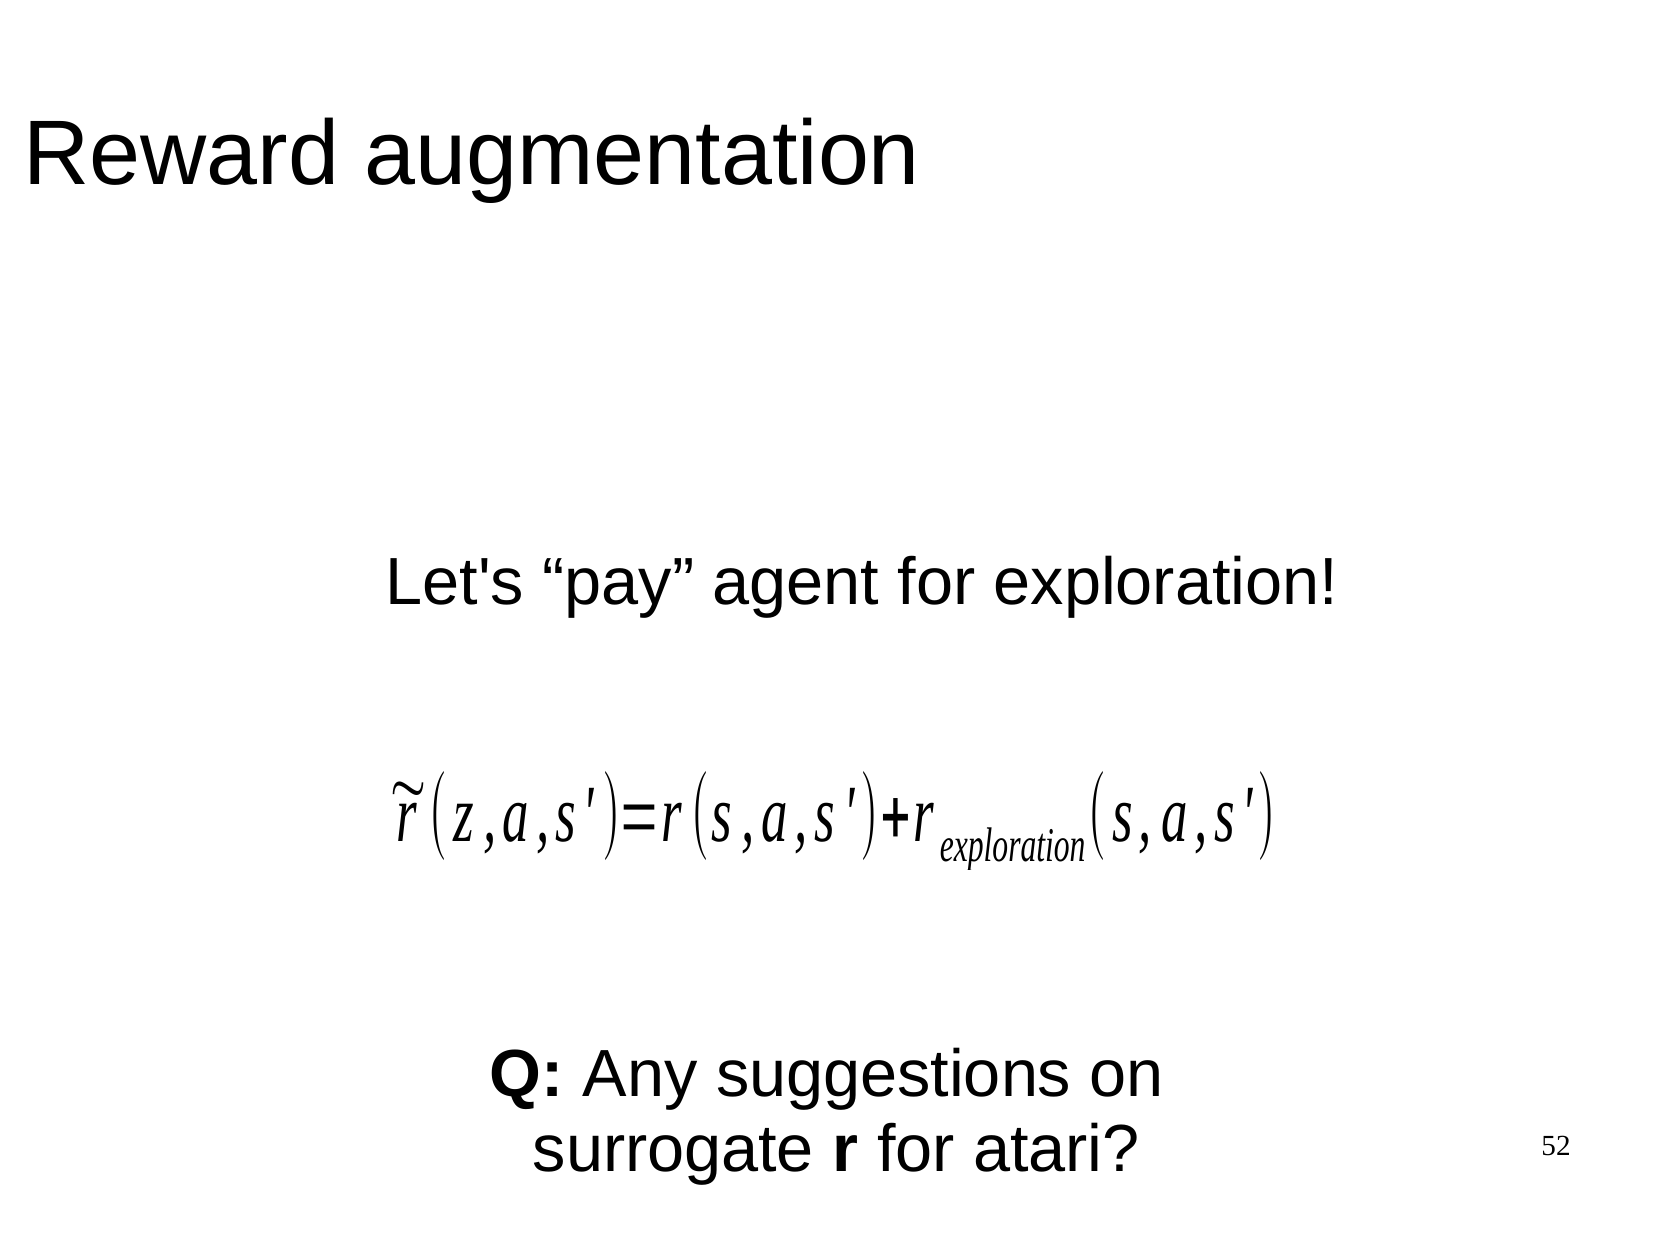

# Reward augmentation
Let's “pay” agent for exploration!
Q: Any suggestions on
surrogate r for atari?
52